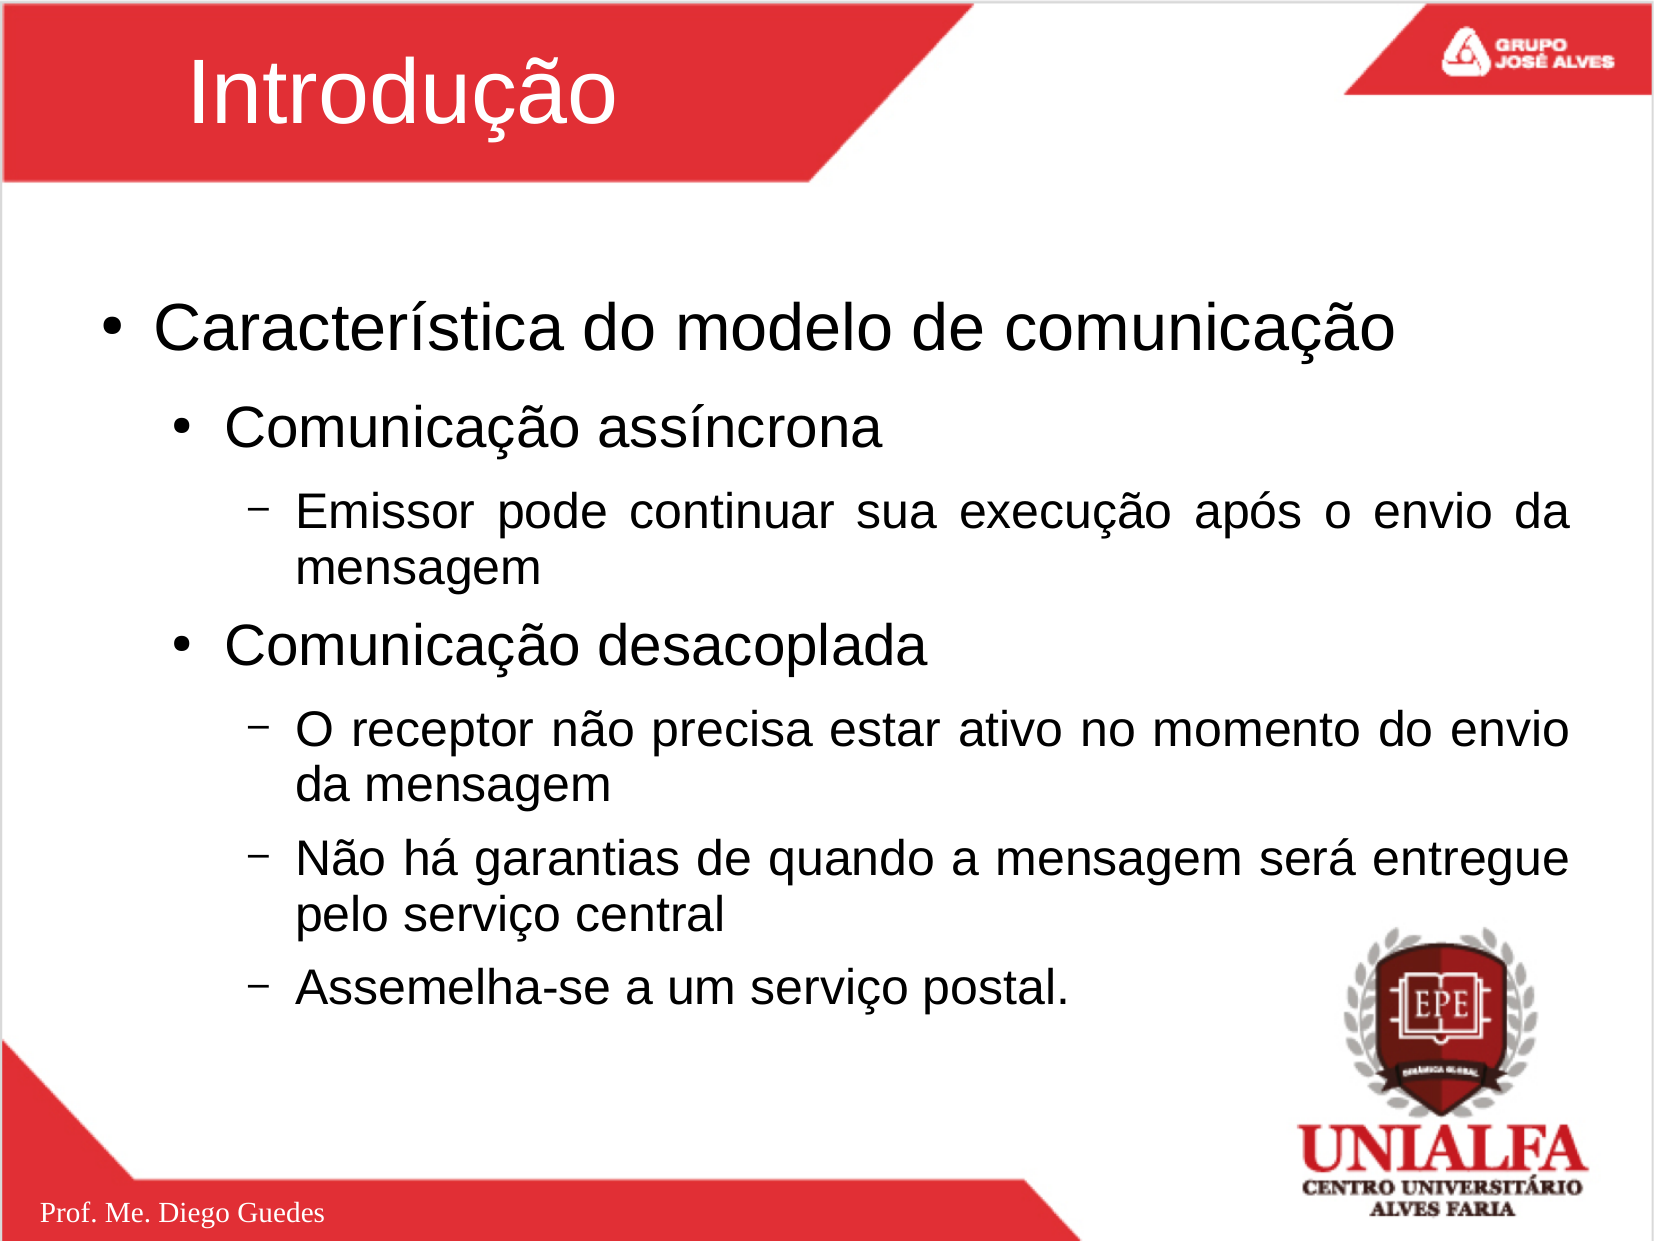

# Introdução
Característica do modelo de comunicação
Comunicação assíncrona
Emissor pode continuar sua execução após o envio da mensagem
Comunicação desacoplada
O receptor não precisa estar ativo no momento do envio da mensagem
Não há garantias de quando a mensagem será entregue pelo serviço central
Assemelha-se a um serviço postal.